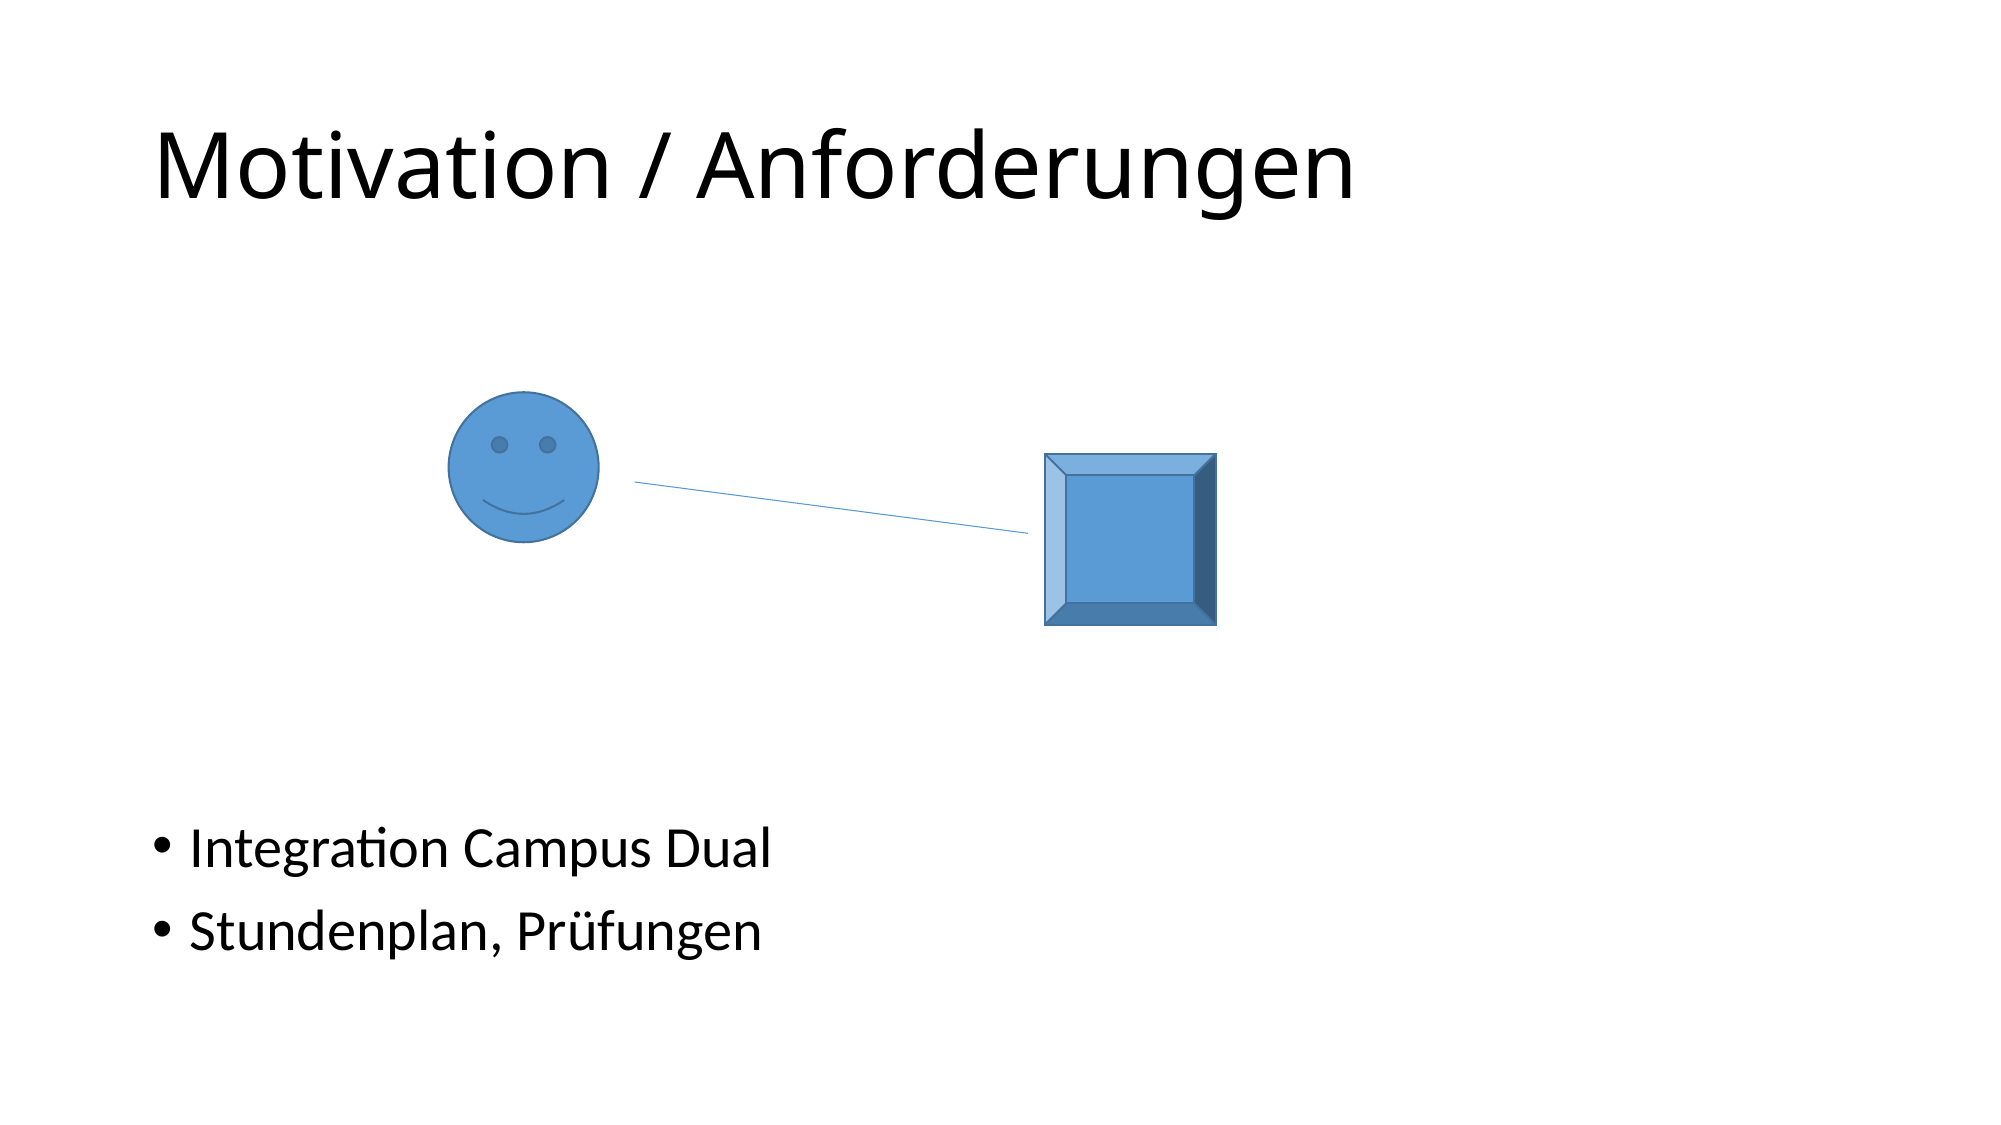

# Motivation / Anforderungen
Integration Campus Dual
Stundenplan, Prüfungen